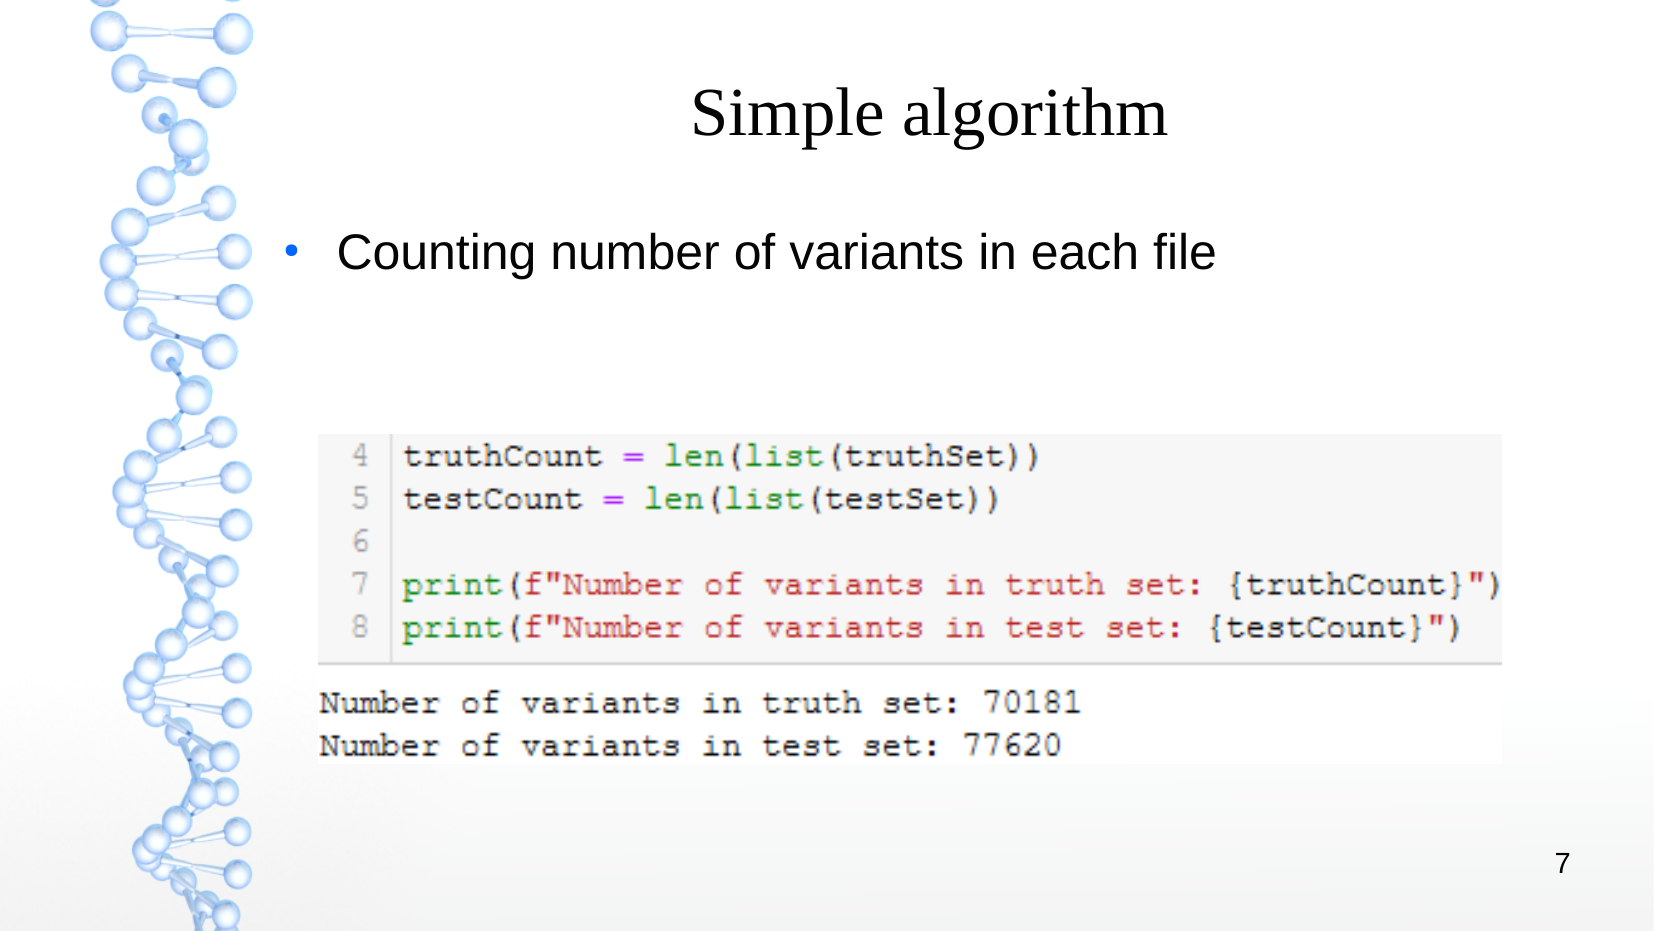

# Simple algorithm
Counting number of variants in each file
7